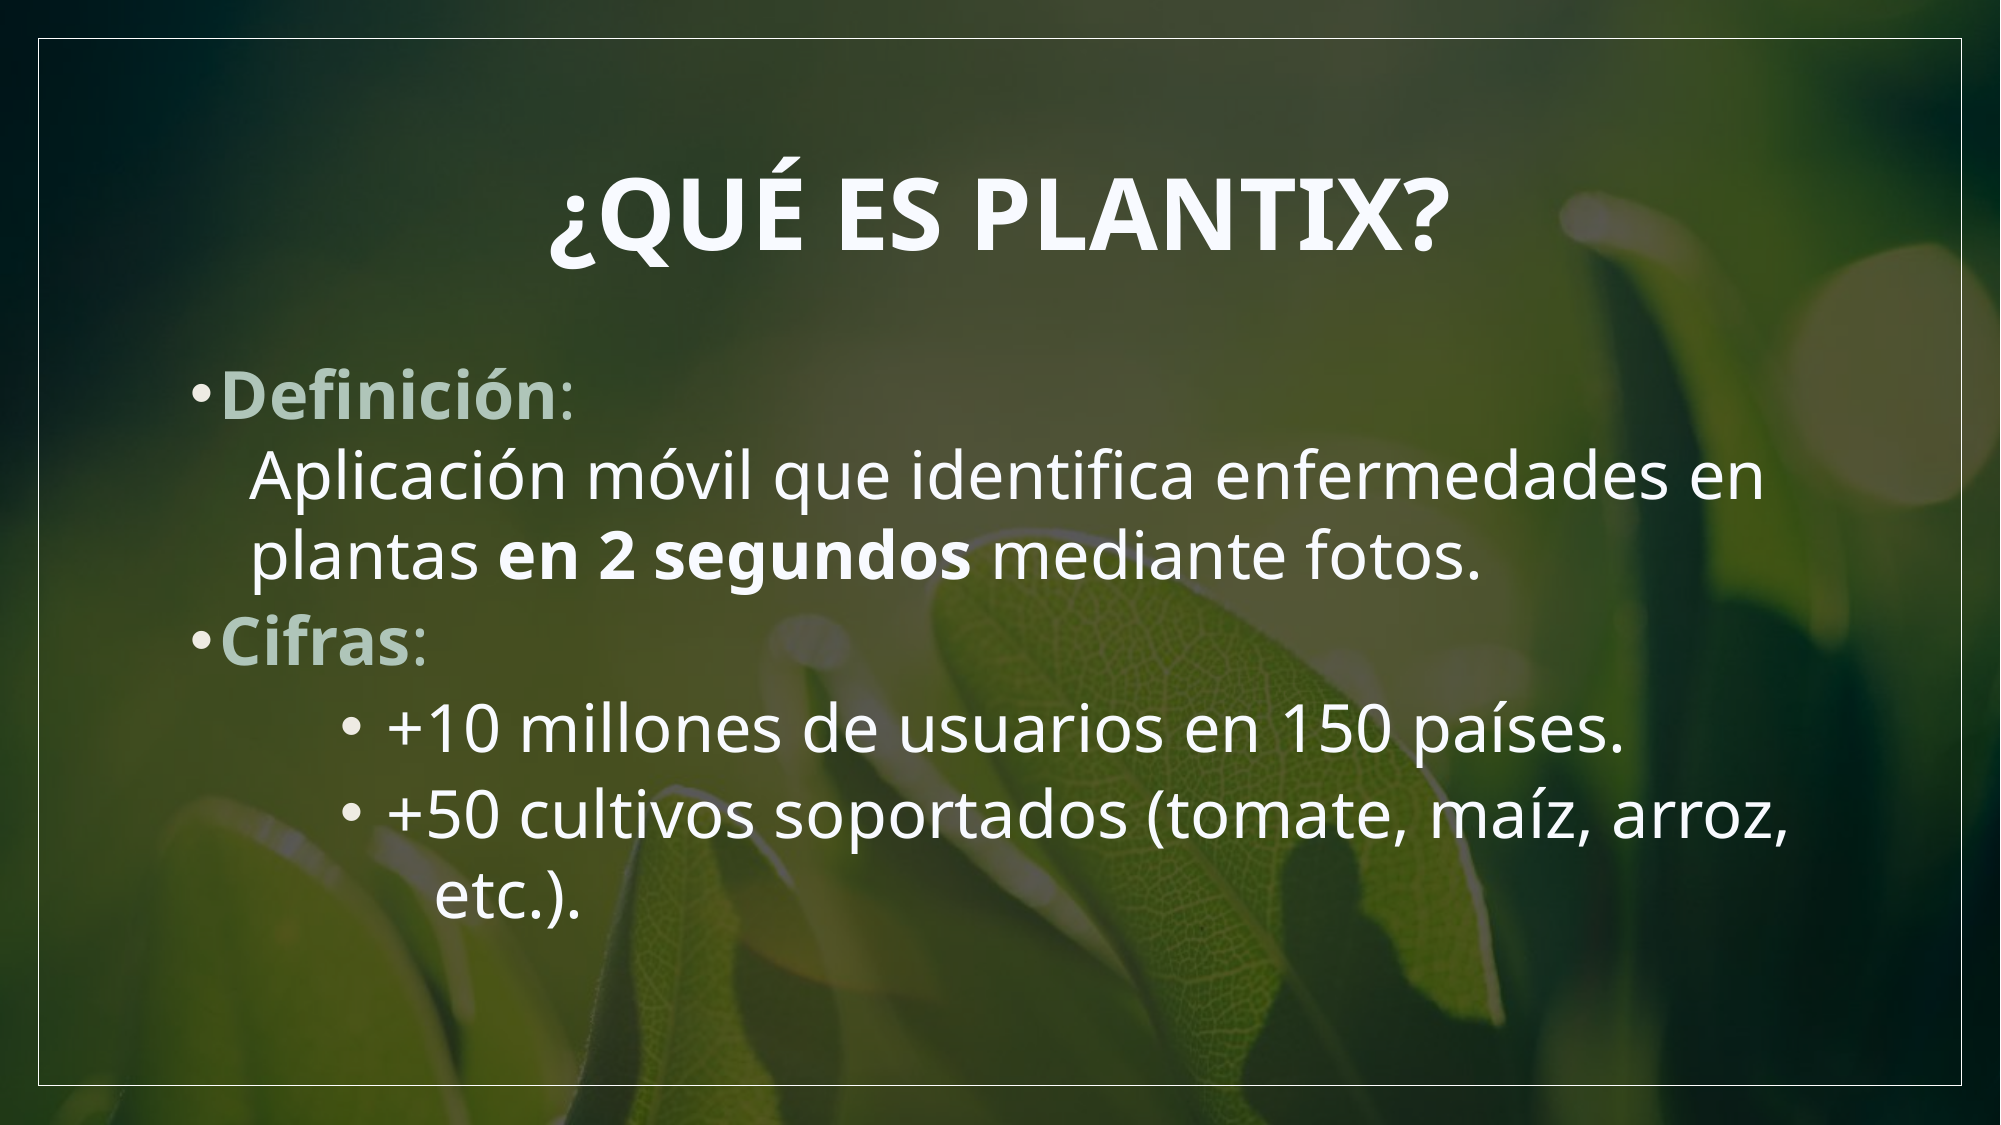

# ¿QUÉ ES PLANTIX?
Definición:
Aplicación móvil que identifica enfermedades en plantas en 2 segundos mediante fotos.
Cifras:
+10 millones de usuarios en 150 países.
+50 cultivos soportados (tomate, maíz, arroz, etc.).